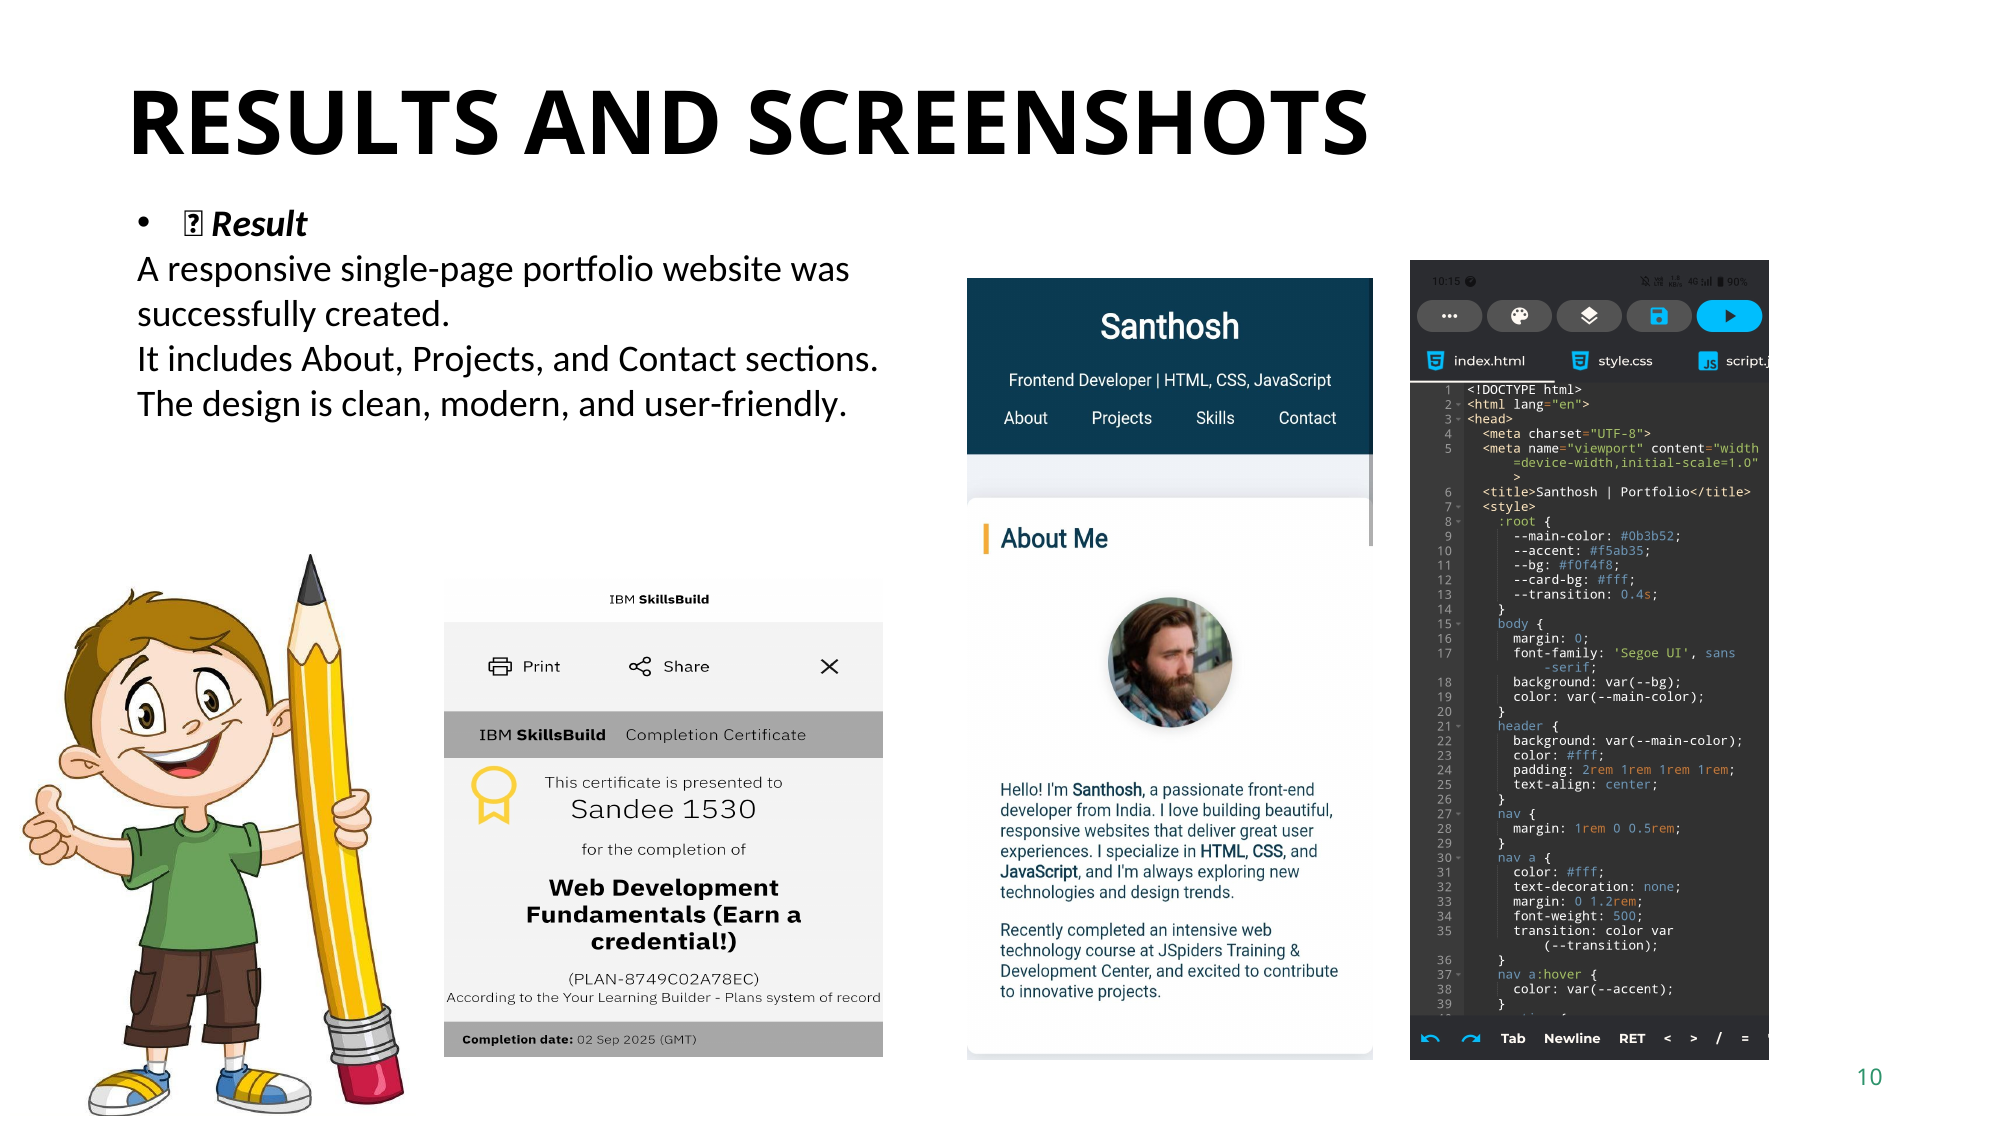

# RESULTS AND SCREENSHOTS
✅ Result
A responsive single-page portfolio website was successfully created.
It includes About, Projects, and Contact sections.
The design is clean, modern, and user-friendly.
3/21/2024 Annual Review